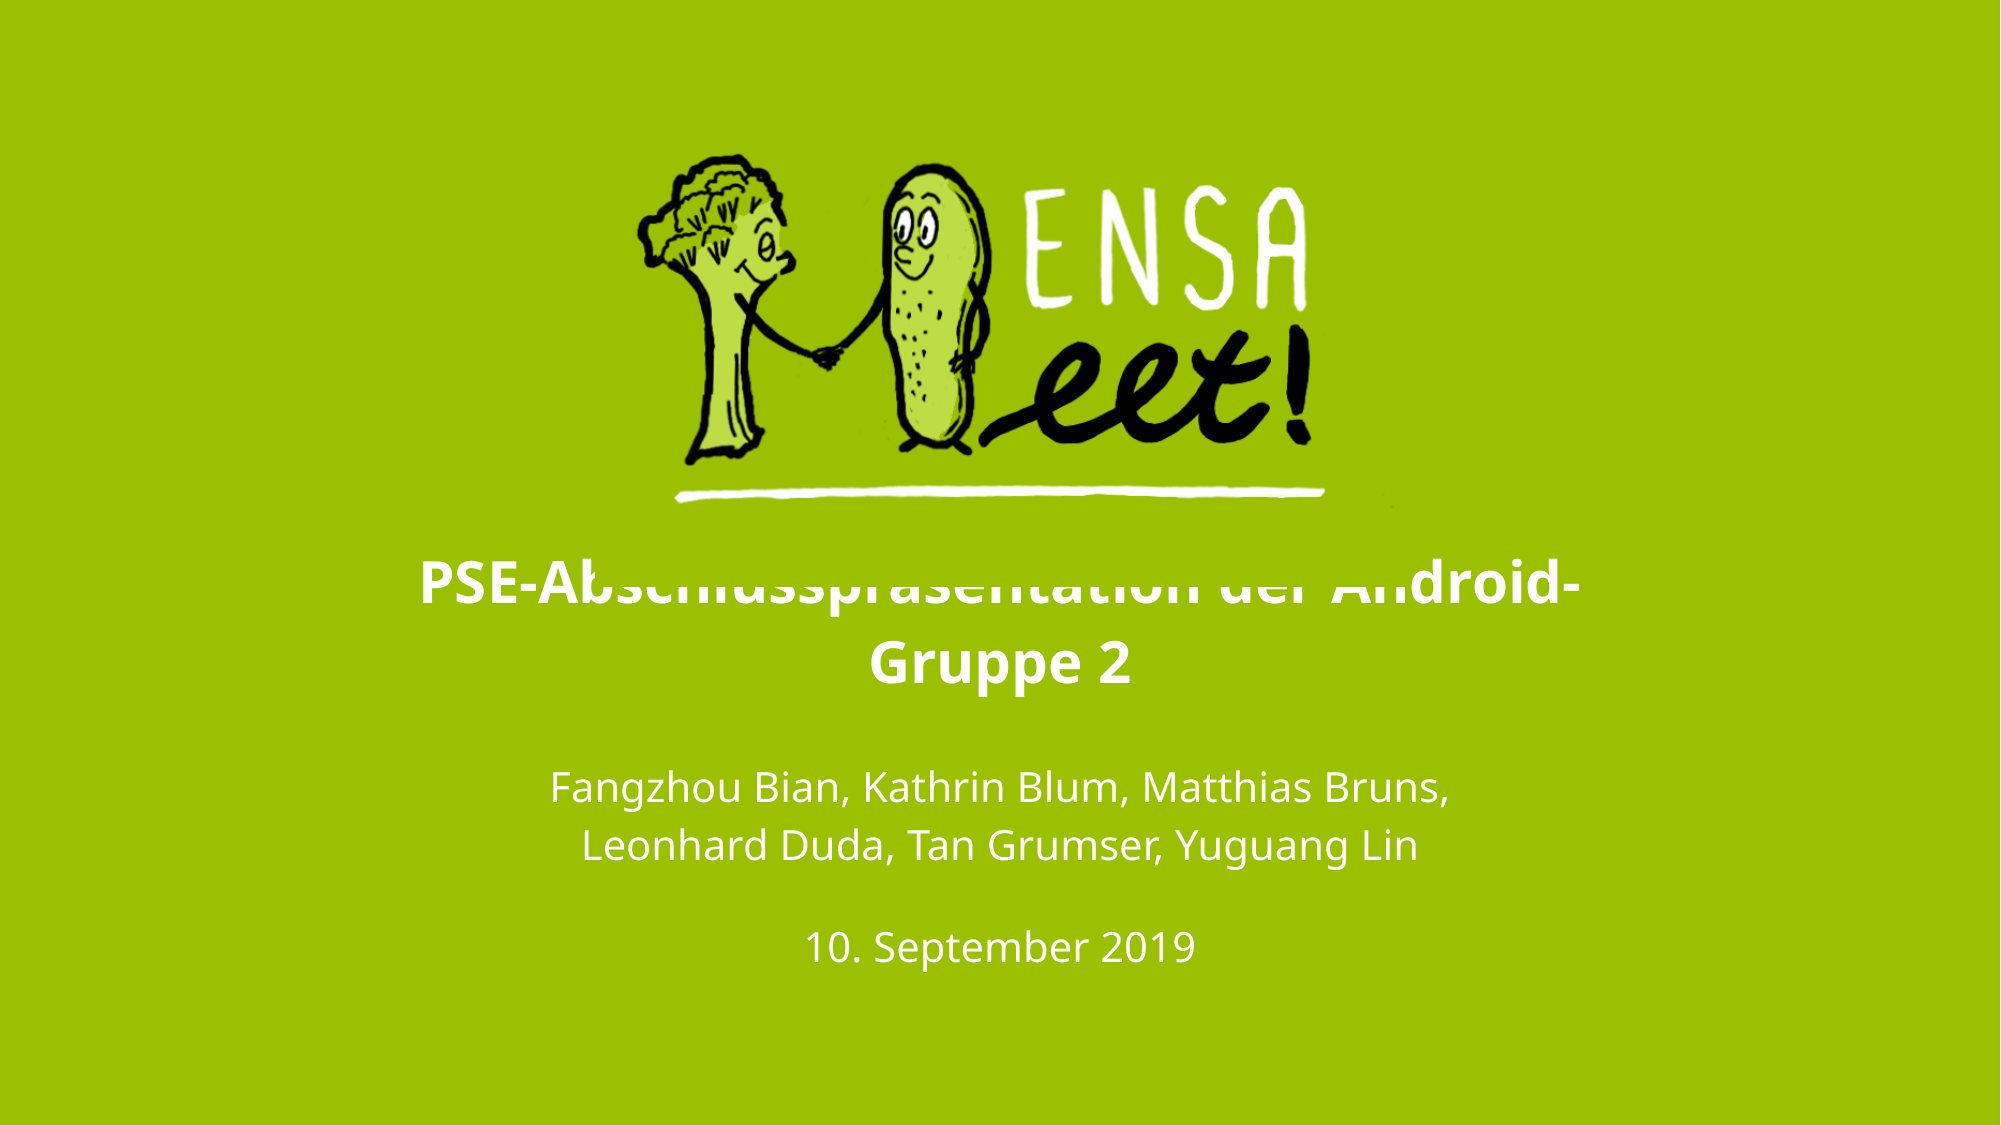

# PSE-Abschlusspräsentation der Android-Gruppe 2
Fangzhou Bian, Kathrin Blum, Matthias Bruns, Leonhard Duda, Tan Grumser, Yuguang Lin
10. September 2019